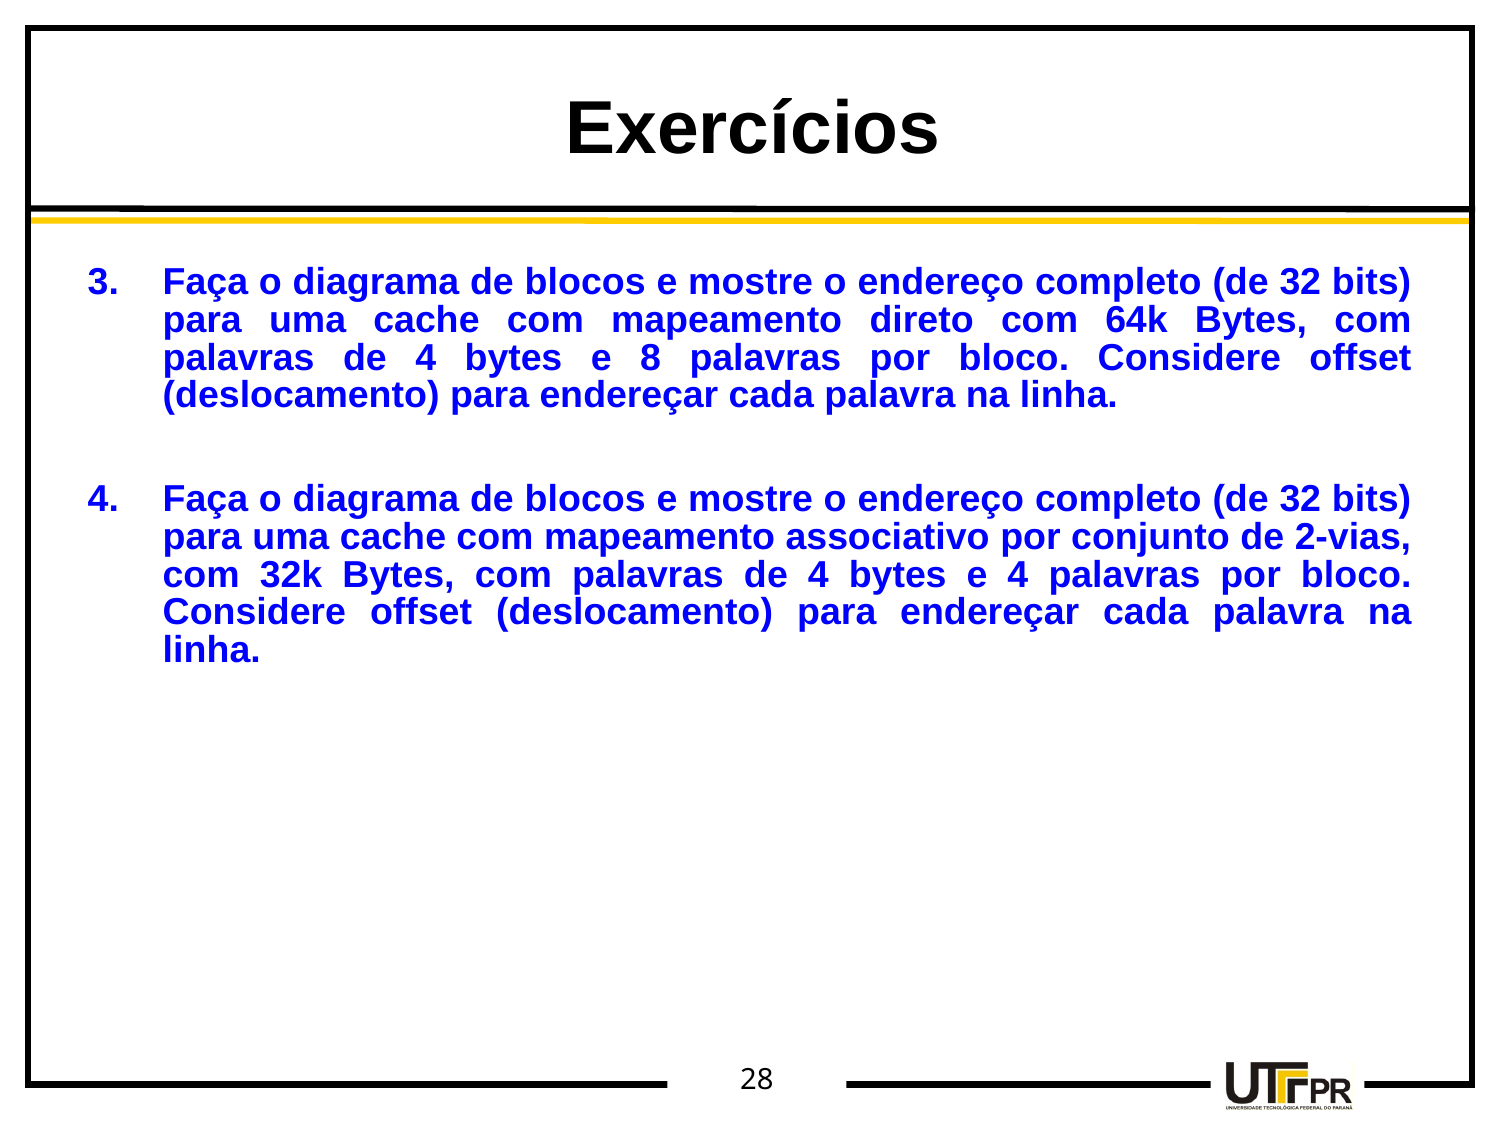

Exercícios
# Faça o diagrama de blocos e mostre o endereço completo (de 32 bits) para uma cache com mapeamento direto com 64k Bytes, com palavras de 4 bytes e 8 palavras por bloco. Considere offset (deslocamento) para endereçar cada palavra na linha.
Faça o diagrama de blocos e mostre o endereço completo (de 32 bits) para uma cache com mapeamento associativo por conjunto de 2-vias, com 32k Bytes, com palavras de 4 bytes e 4 palavras por bloco. Considere offset (deslocamento) para endereçar cada palavra na linha.